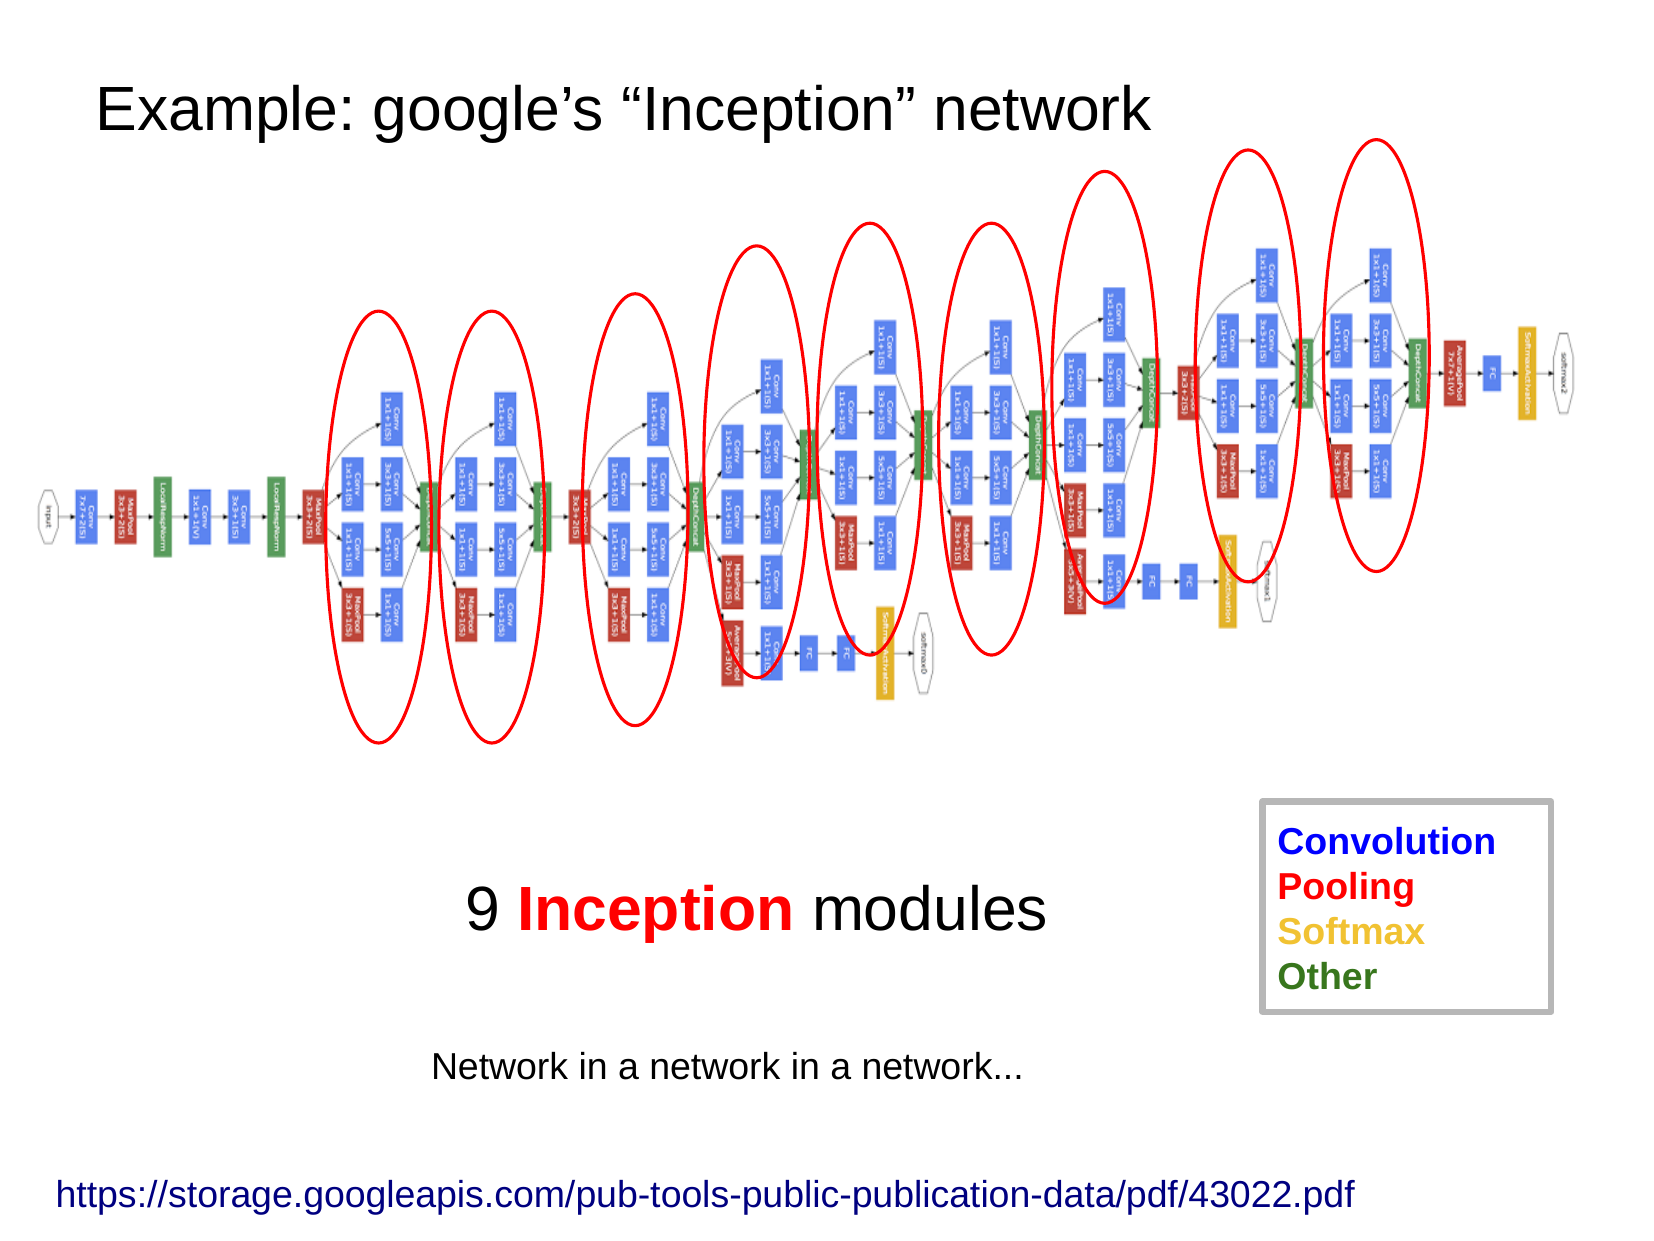

Example: google’s “Inception” network
Convolution
Pooling
Softmax
Other
9 Inception modules
Network in a network in a network...
https://storage.googleapis.com/pub-tools-public-publication-data/pdf/43022.pdf